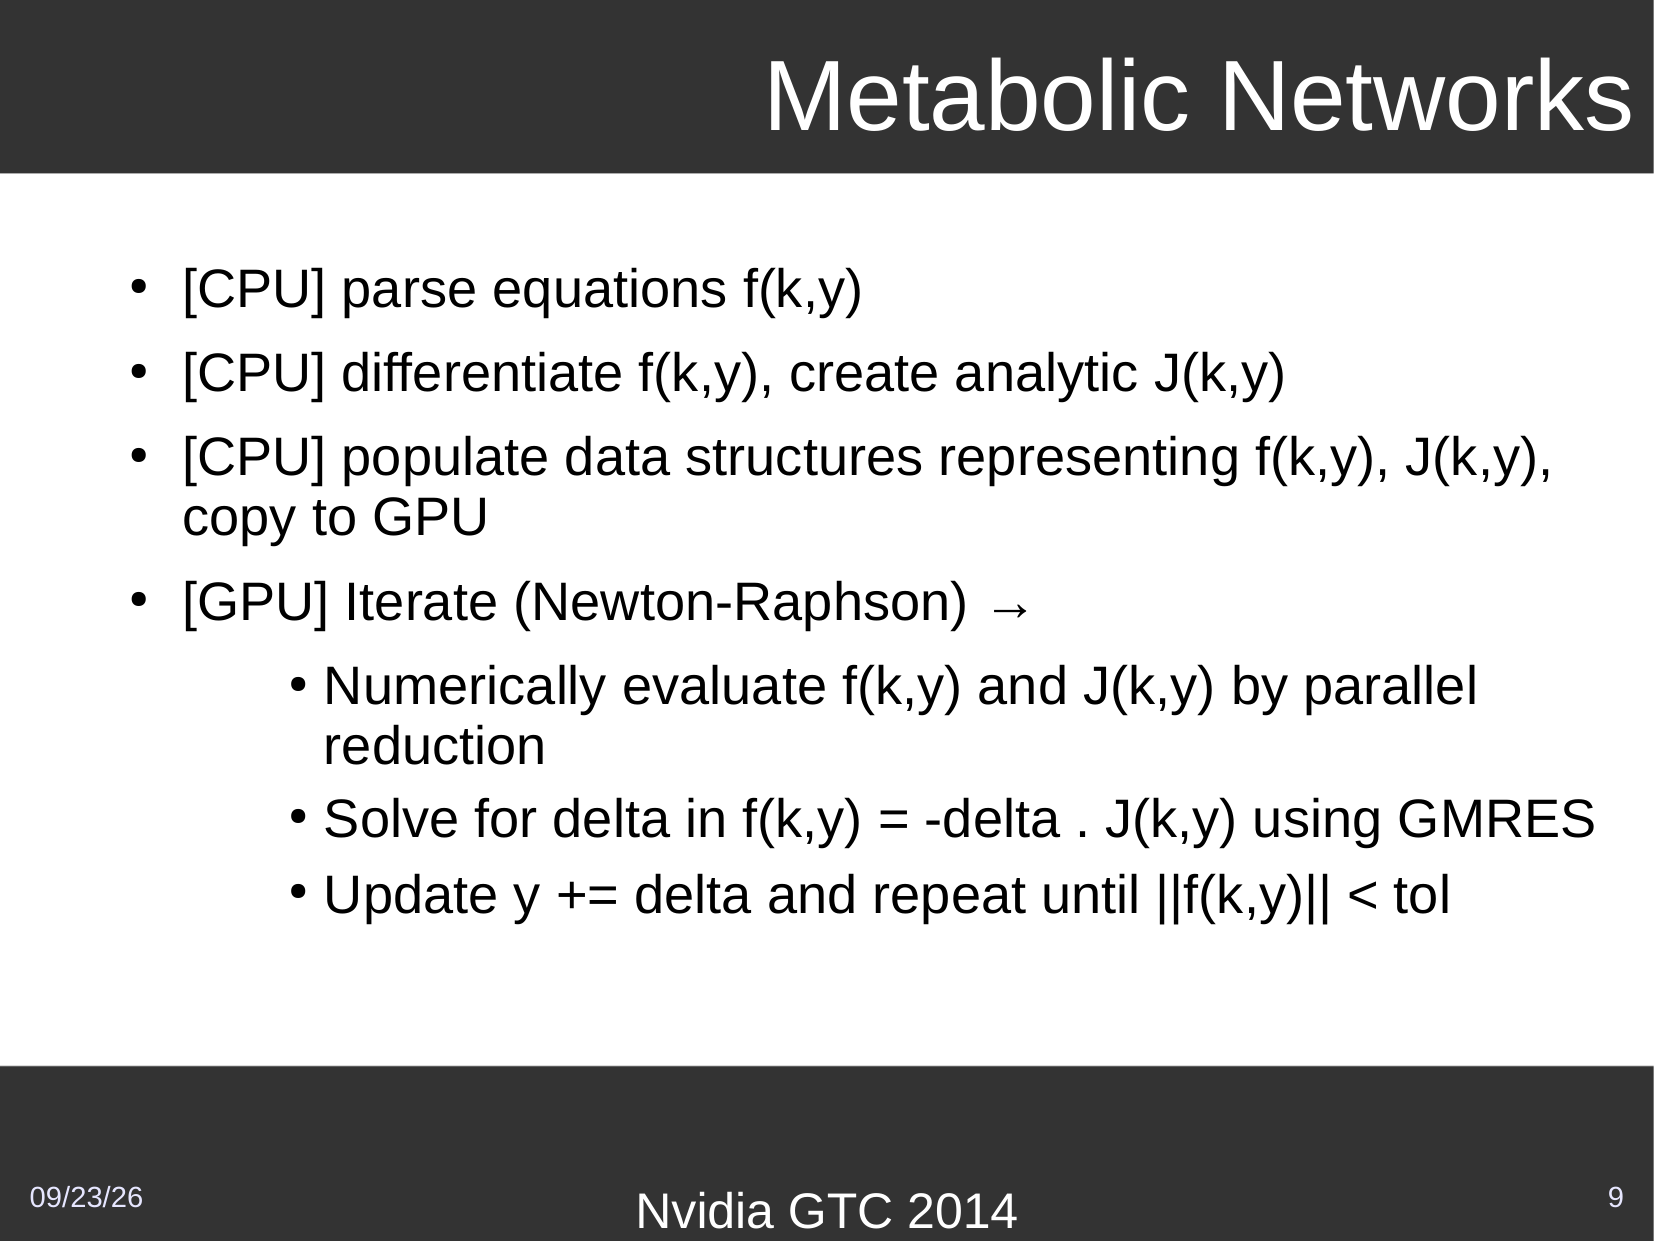

# Metabolic Networks
[CPU] parse equations f(k,y)
[CPU] differentiate f(k,y), create analytic J(k,y)
[CPU] populate data structures representing f(k,y), J(k,y), copy to GPU
[GPU] Iterate (Newton-Raphson) →
Numerically evaluate f(k,y) and J(k,y) by parallel reduction
Solve for delta in f(k,y) = -delta . J(k,y) using GMRES
Update y += delta and repeat until ||f(k,y)|| < tol
9
Nvidia GTC 2014